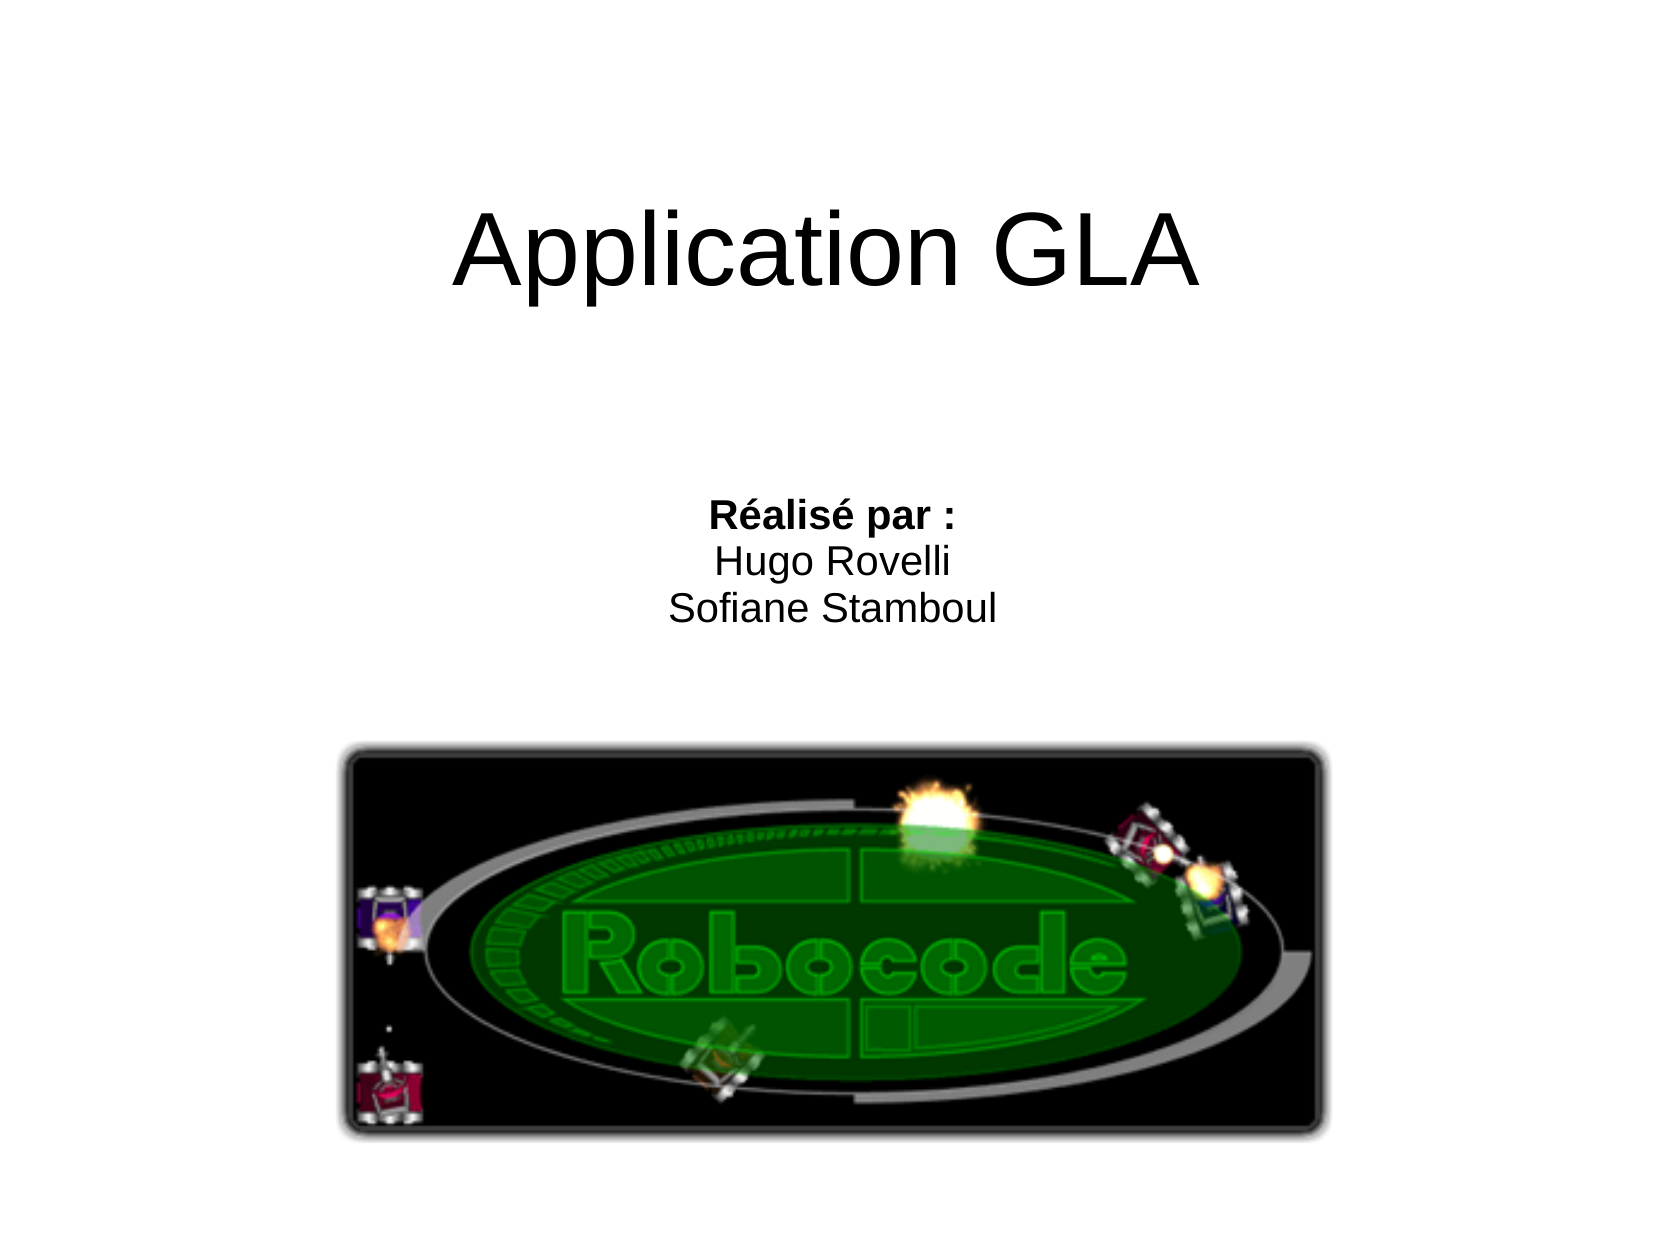

# Application GLA
Réalisé par :
Hugo Rovelli
Sofiane Stamboul